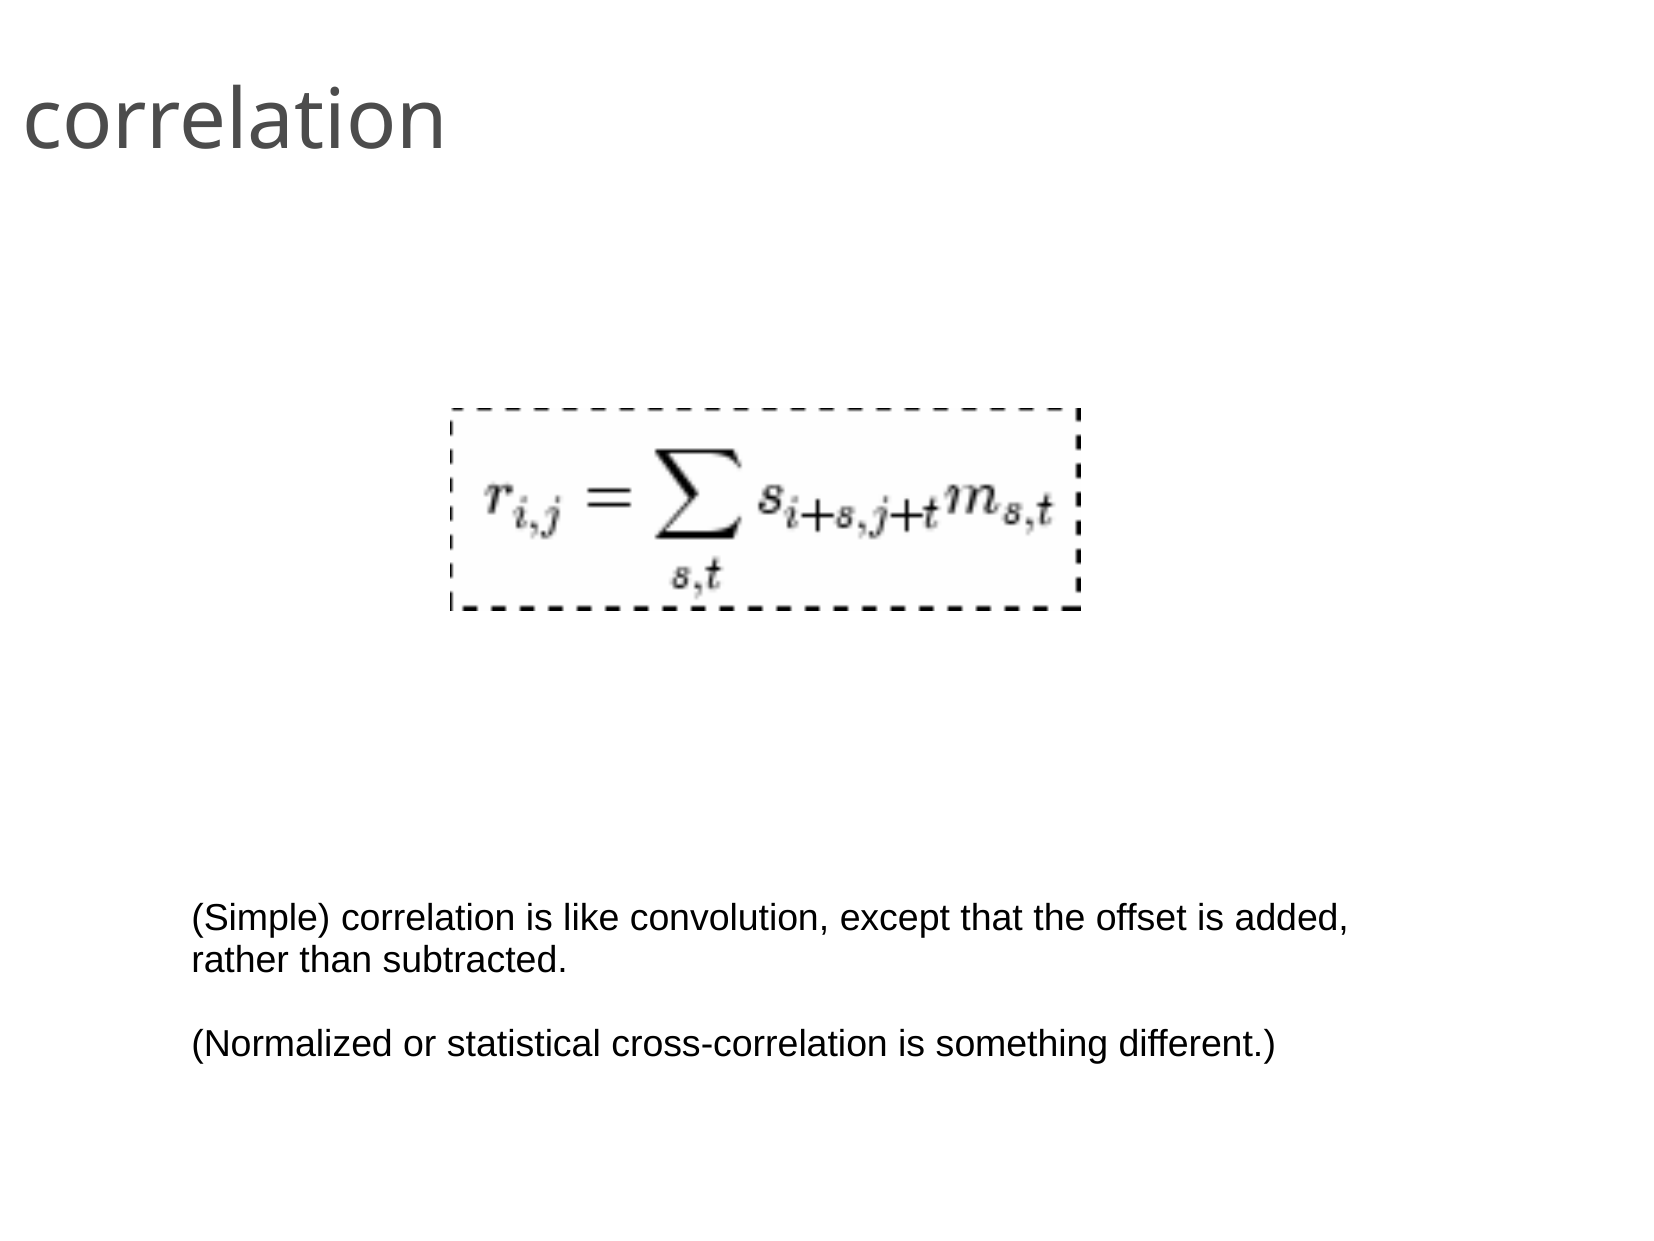

# correlation
(Simple) correlation is like convolution, except that the offset is added,
rather than subtracted.
(Normalized or statistical cross-correlation is something different.)